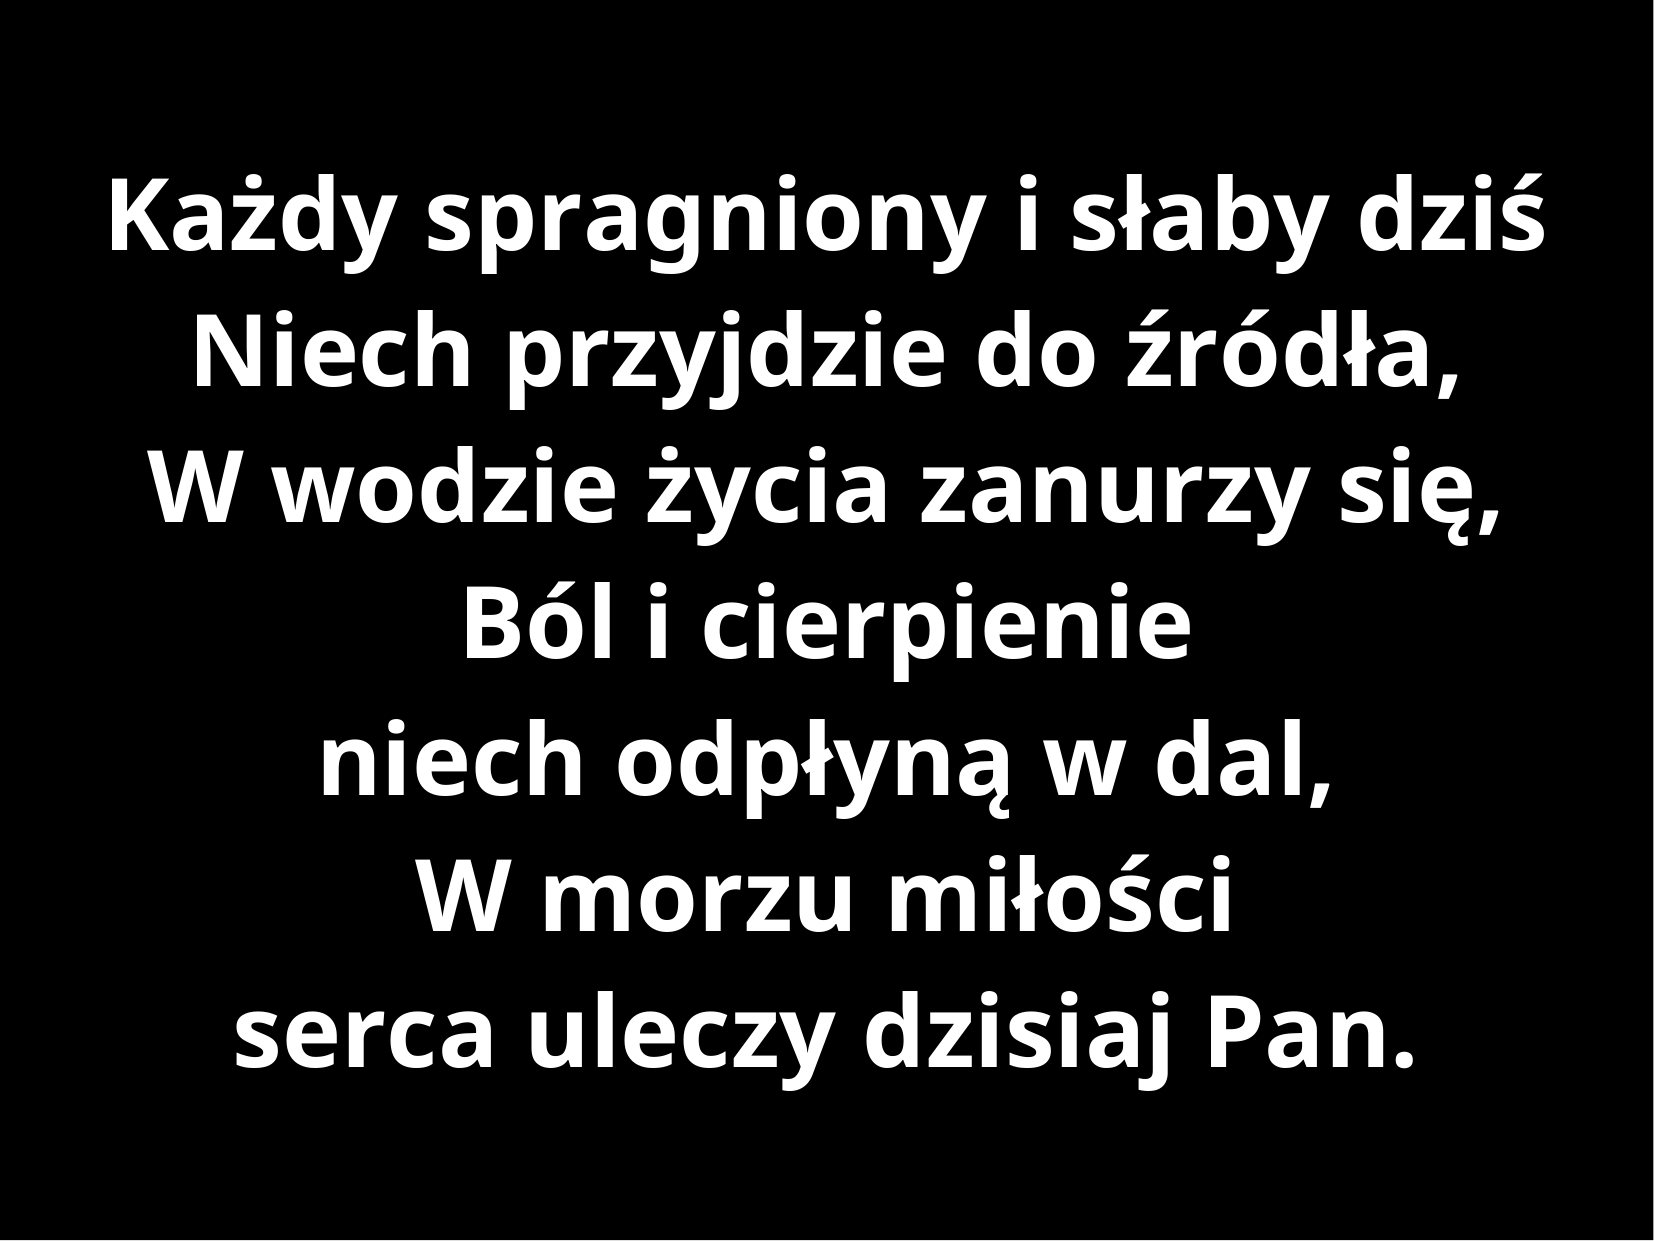

# Każdy spragniony i słaby dziś Niech przyjdzie do źródła, W wodzie życia zanurzy się, Ból i cierpienie niech odpłyną w dal, W morzu miłości serca uleczy dzisiaj Pan.